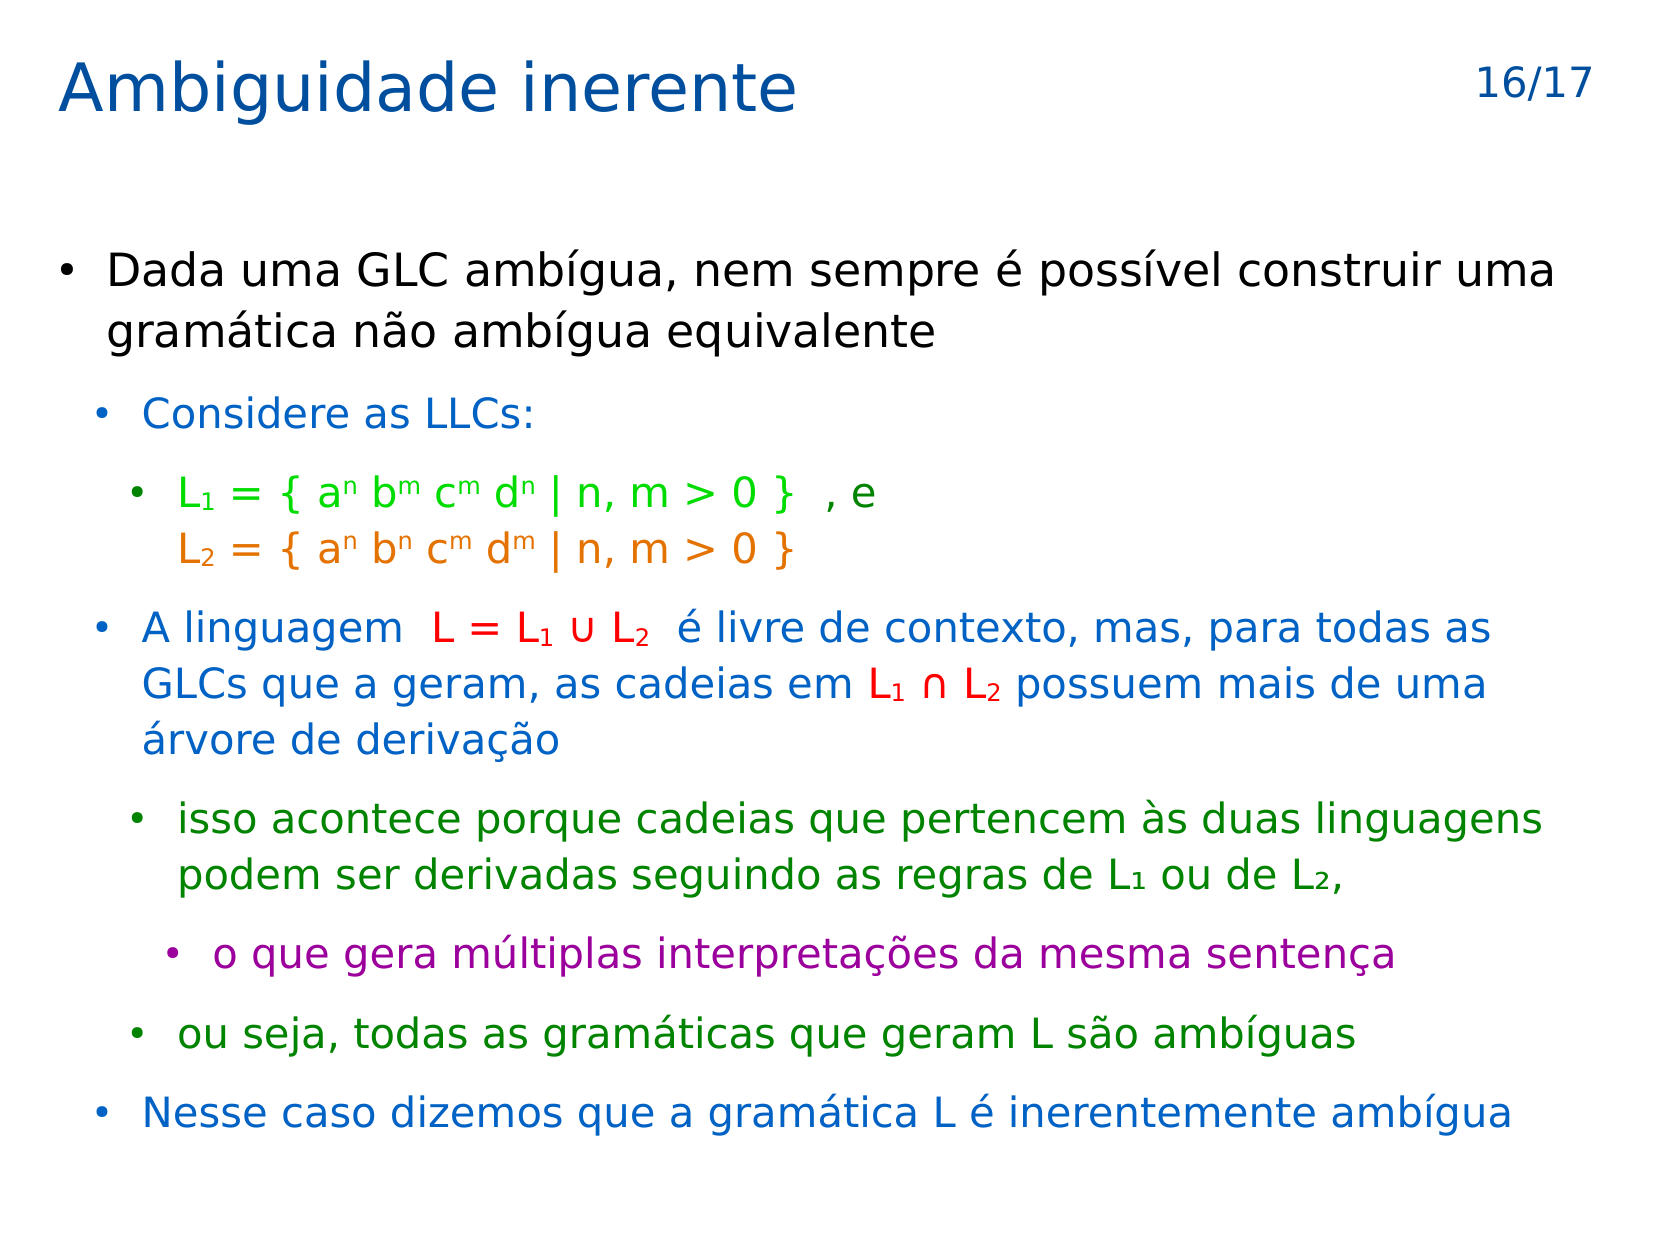

# Ambiguidade inerente
16
Dada uma GLC ambígua, nem sempre é possível construir uma gramática não ambígua equivalente
Considere as LLCs:
L1 = { an bm cm dn | n, m > 0 } , e
L2 = { an bn cm dm | n, m > 0 }
A linguagem L = L1 ∪ L2 é livre de contexto, mas, para todas as GLCs que a geram, as cadeias em L1 ∩ L2 possuem mais de uma árvore de derivação
isso acontece porque cadeias que pertencem às duas linguagens podem ser derivadas seguindo as regras de L₁ ou de L₂,
o que gera múltiplas interpretações da mesma sentença
ou seja, todas as gramáticas que geram L são ambíguas
Nesse caso dizemos que a gramática L é inerentemente ambígua